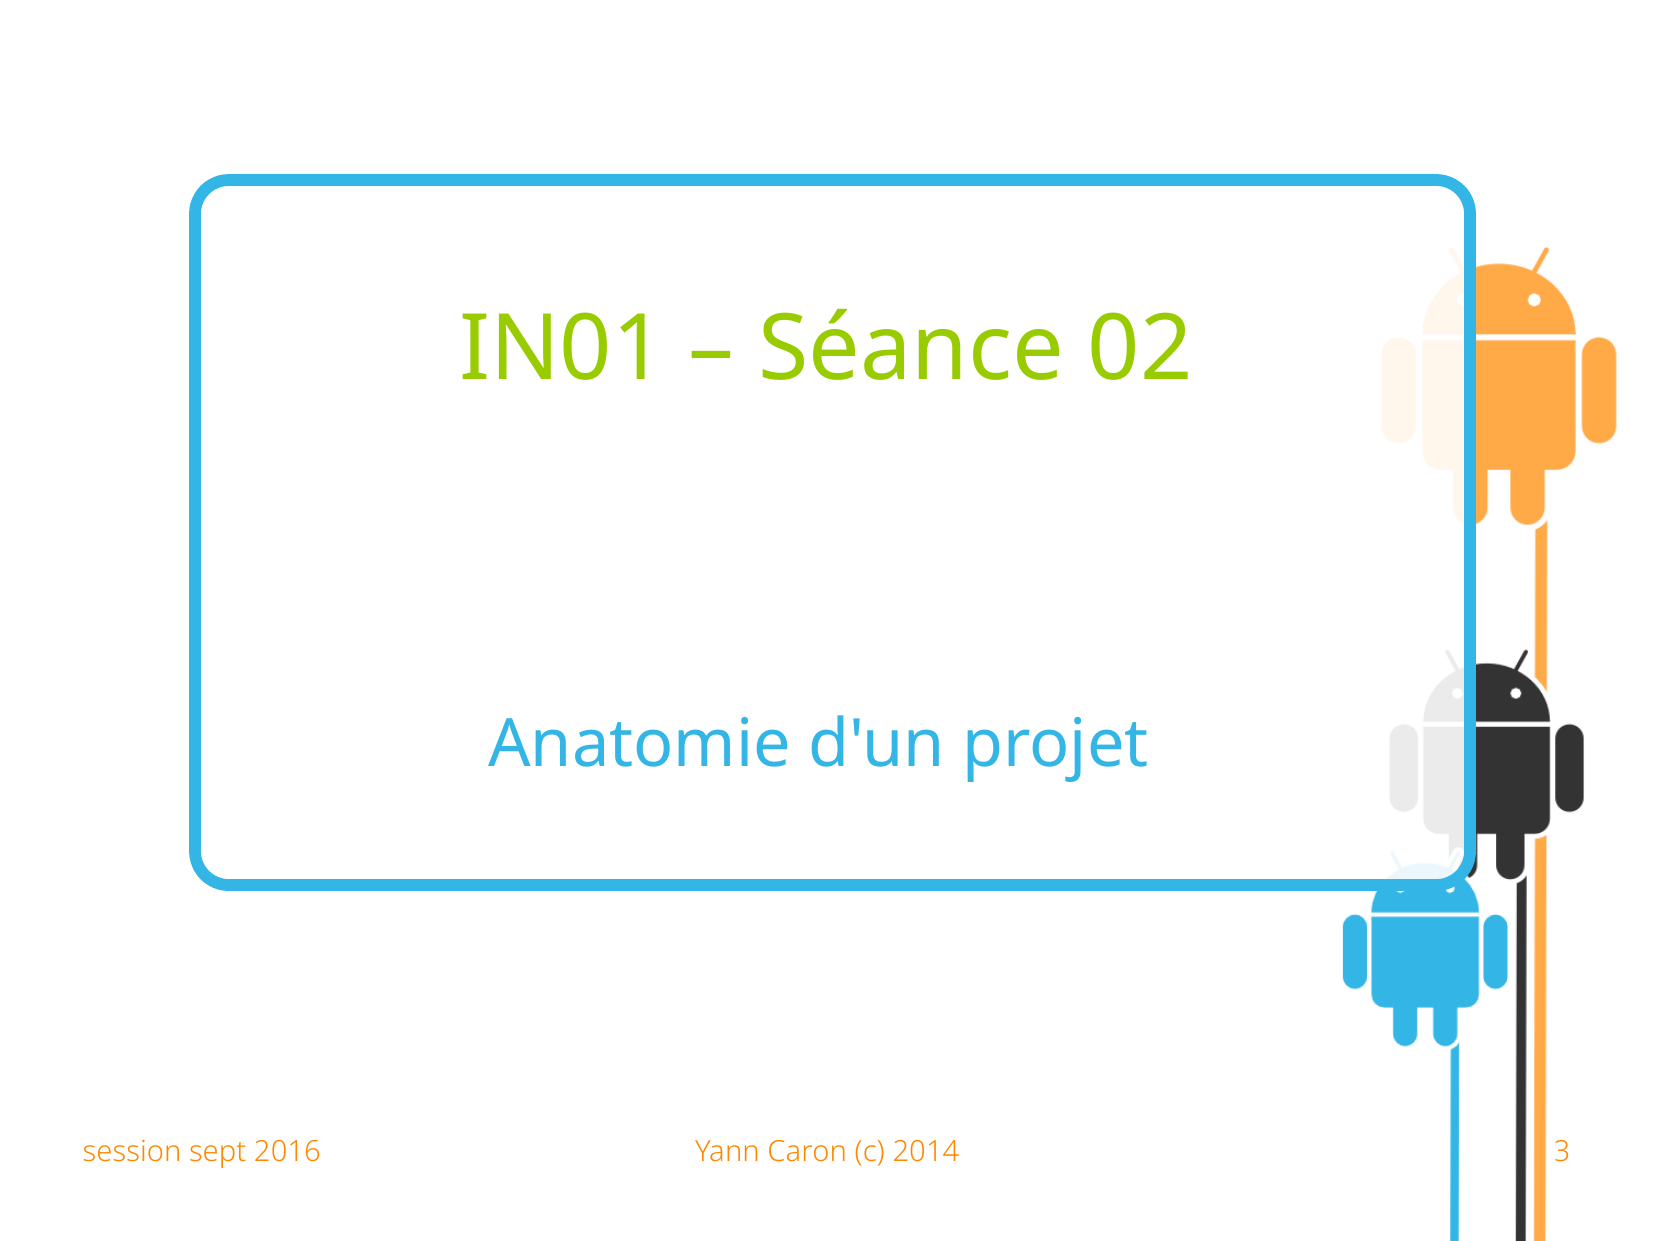

# IN01 – Séance 02
Anatomie d'un projet
session sept 2016
Yann Caron (c) 2014
3